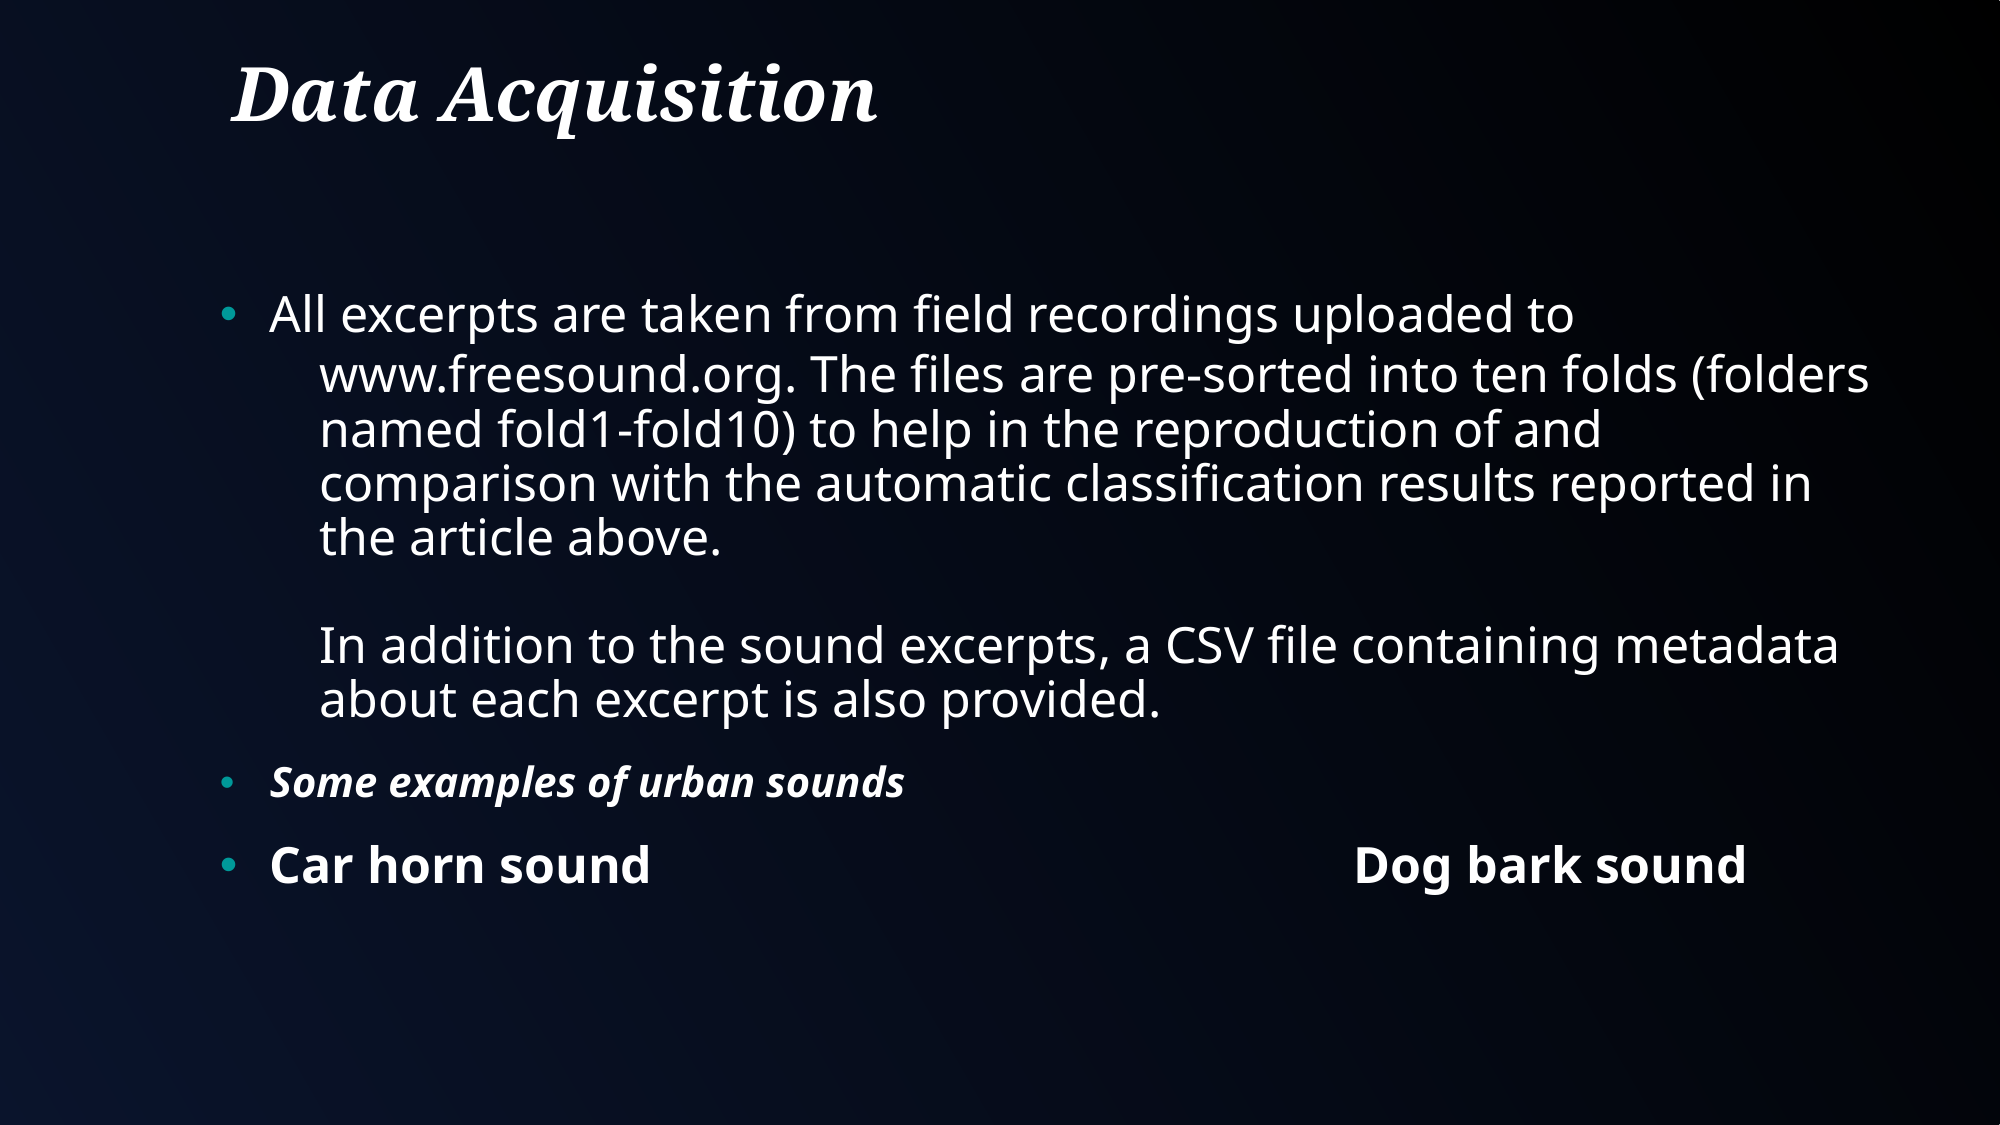

# Data Acquisition
All excerpts are taken from field recordings uploaded to www.freesound.org. The files are pre-sorted into ten folds (folders named fold1-fold10) to help in the reproduction of and comparison with the automatic classification results reported in the article above.
In addition to the sound excerpts, a CSV file containing metadata about each excerpt is also provided.
Some examples of urban sounds
Car horn sound                                                      Dog bark sound